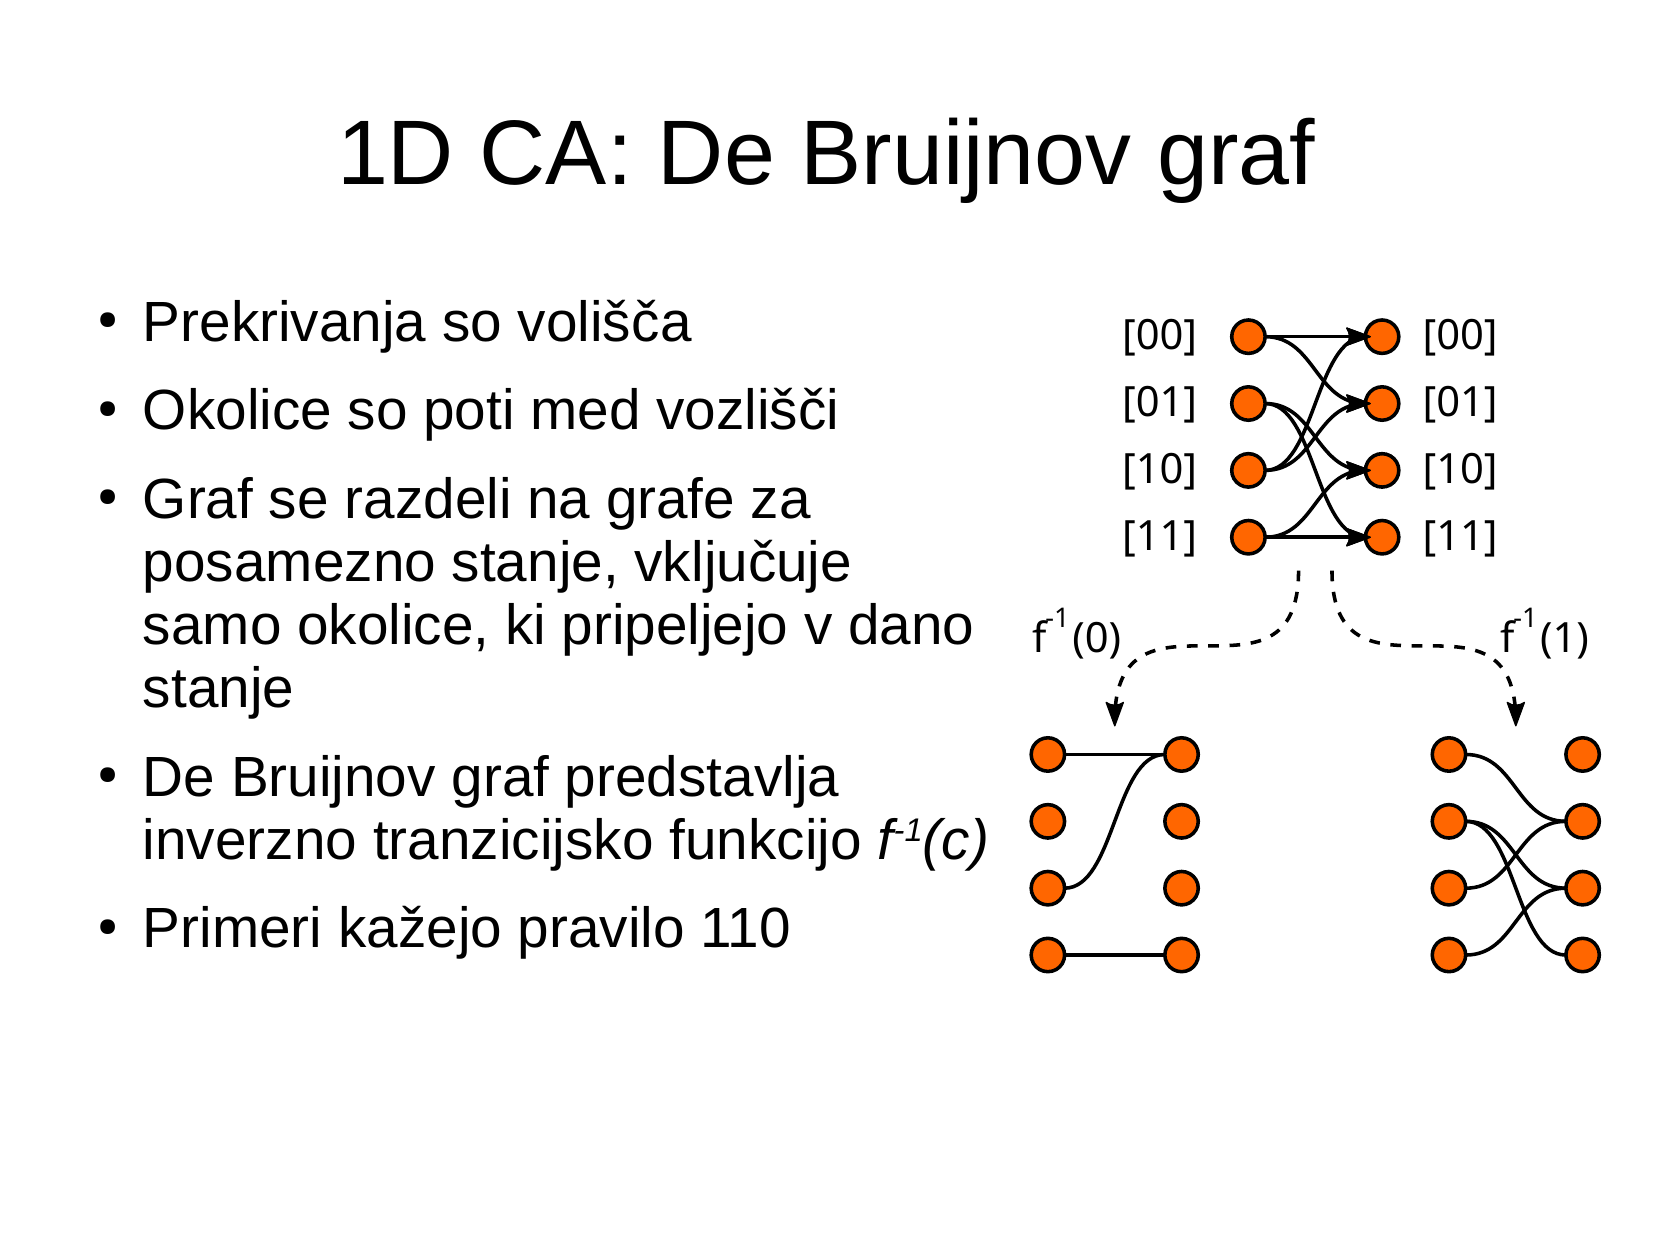

# 1D CA: De Bruijnov graf
Prekrivanja so volišča
Okolice so poti med vozlišči
Graf se razdeli na grafe za posamezno stanje, vključuje samo okolice, ki pripeljejo v dano stanje
De Bruijnov graf predstavlja
inverzno tranzicijsko funkcijo f-1(c)
Primeri kažejo pravilo 110